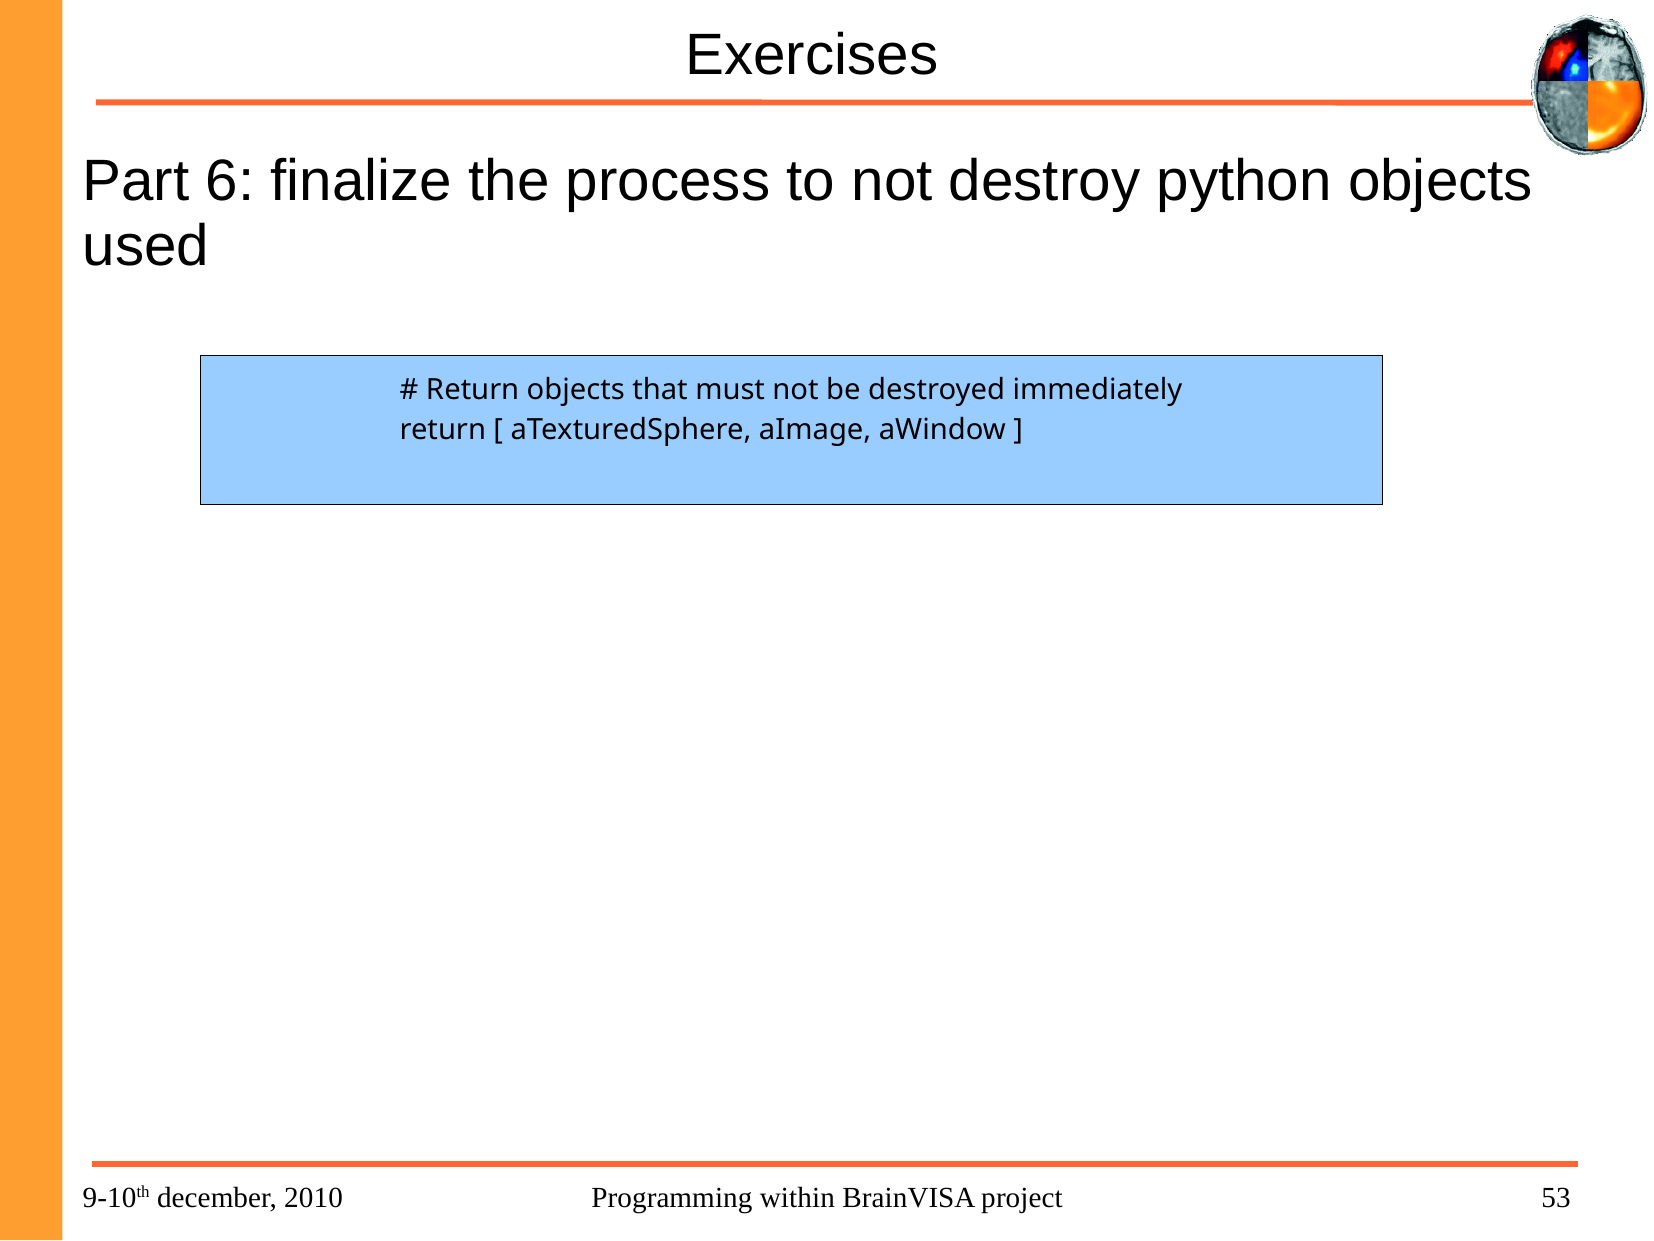

# Exercises
Part 6: finalize the process to not destroy python objects used
# Return objects that must not be destroyed immediately return [ aTexturedSphere, aImage, aWindow ]
53